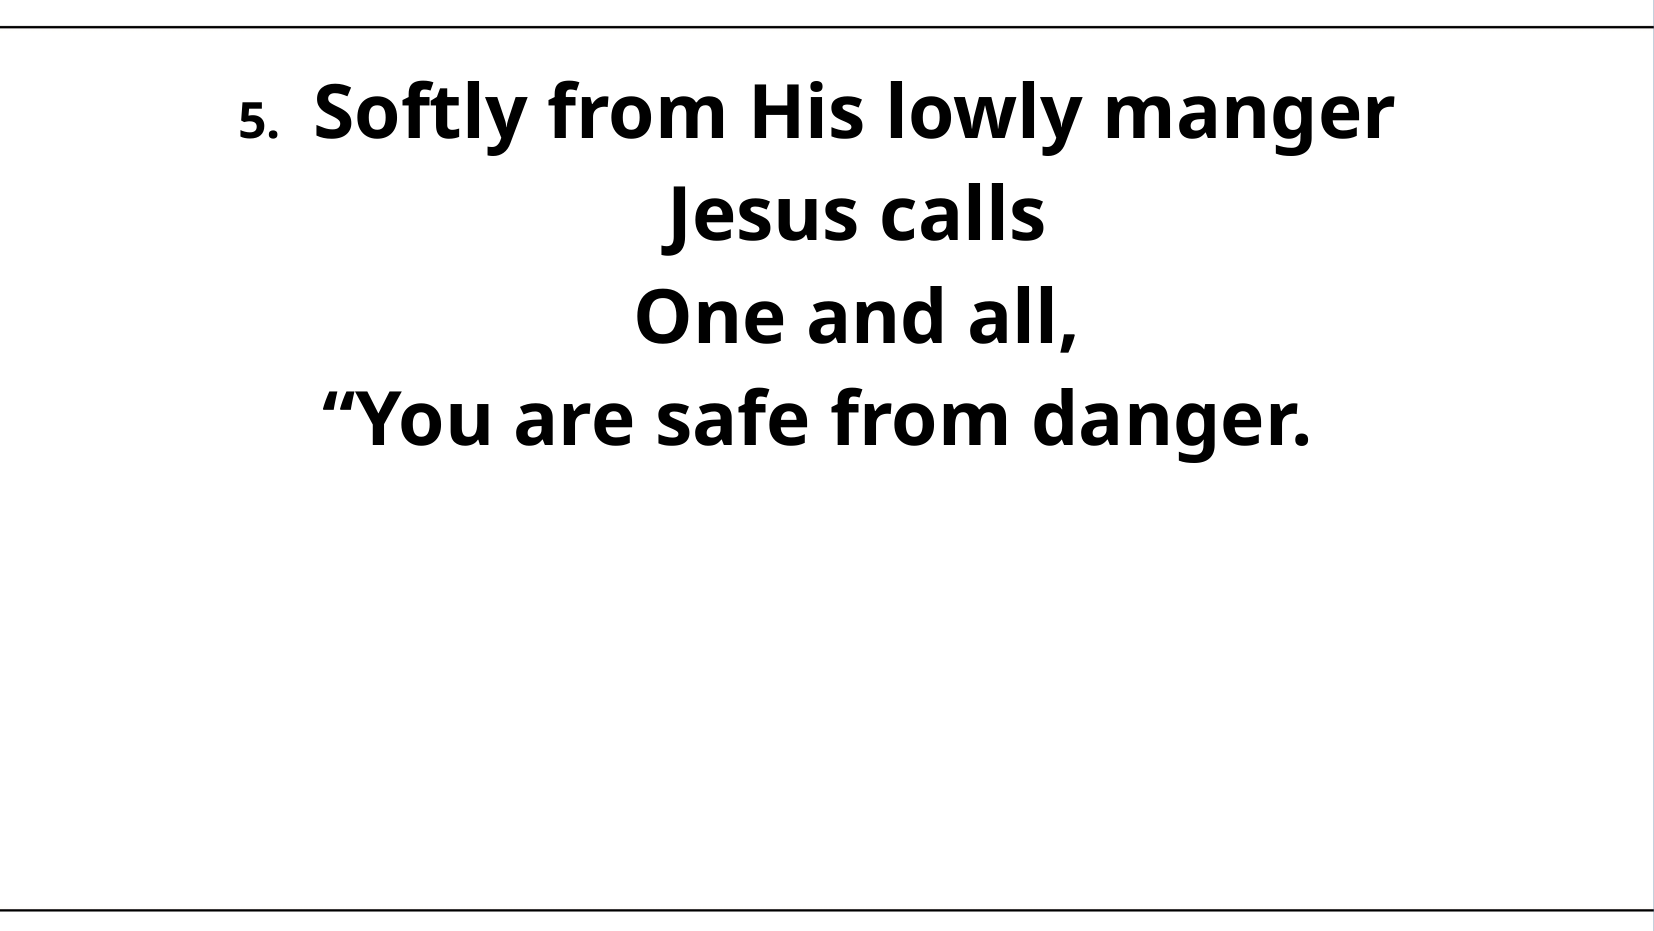

5.	Softly from His lowly manger
 Jesus calls
 One and all,
“You are safe from danger.